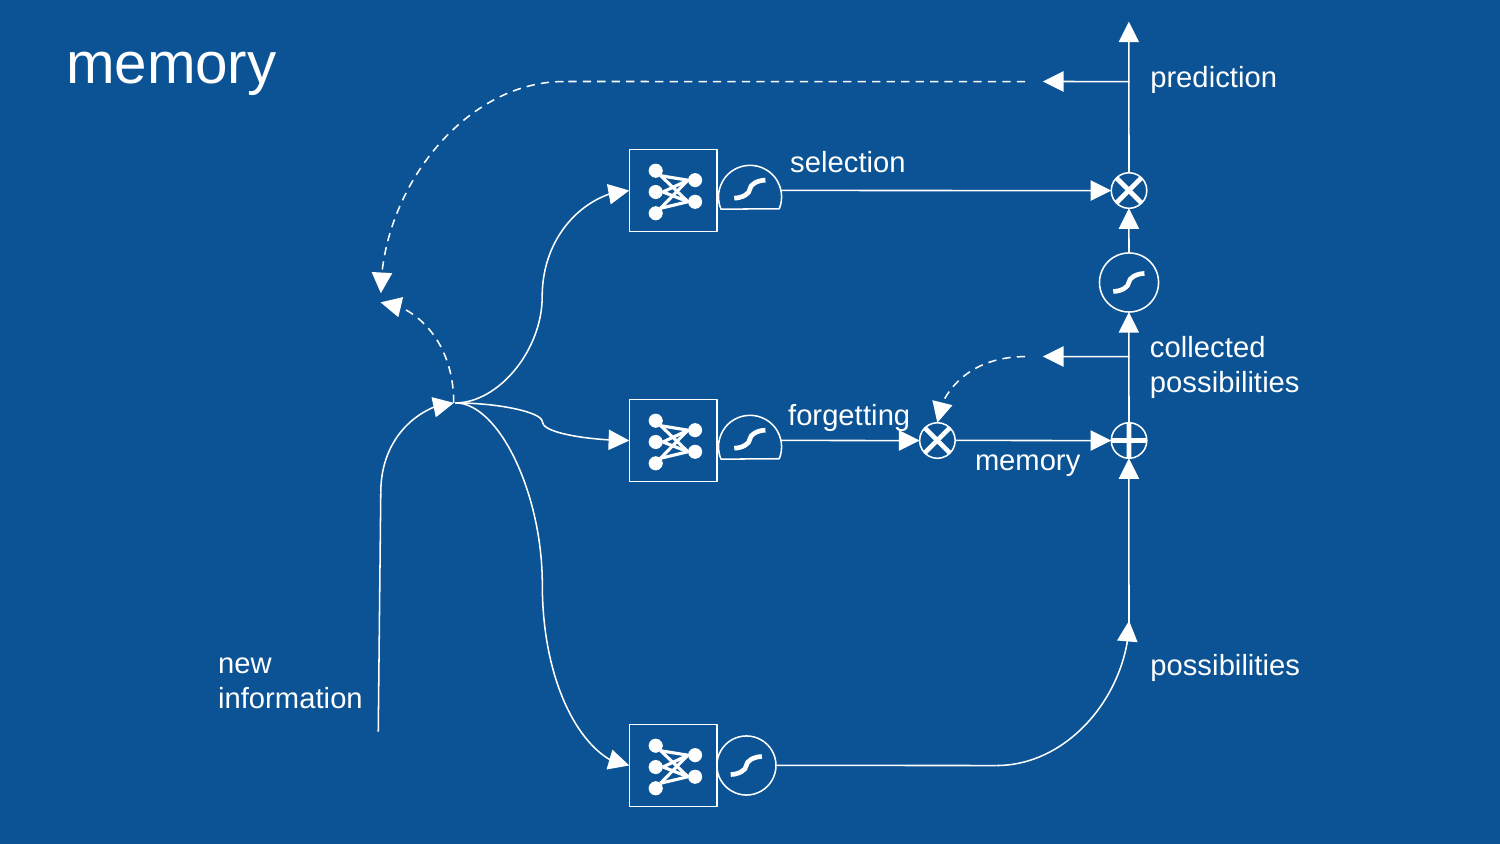

# memory
prediction
selection
collected possibilities
forgetting
memory
new information
possibilities